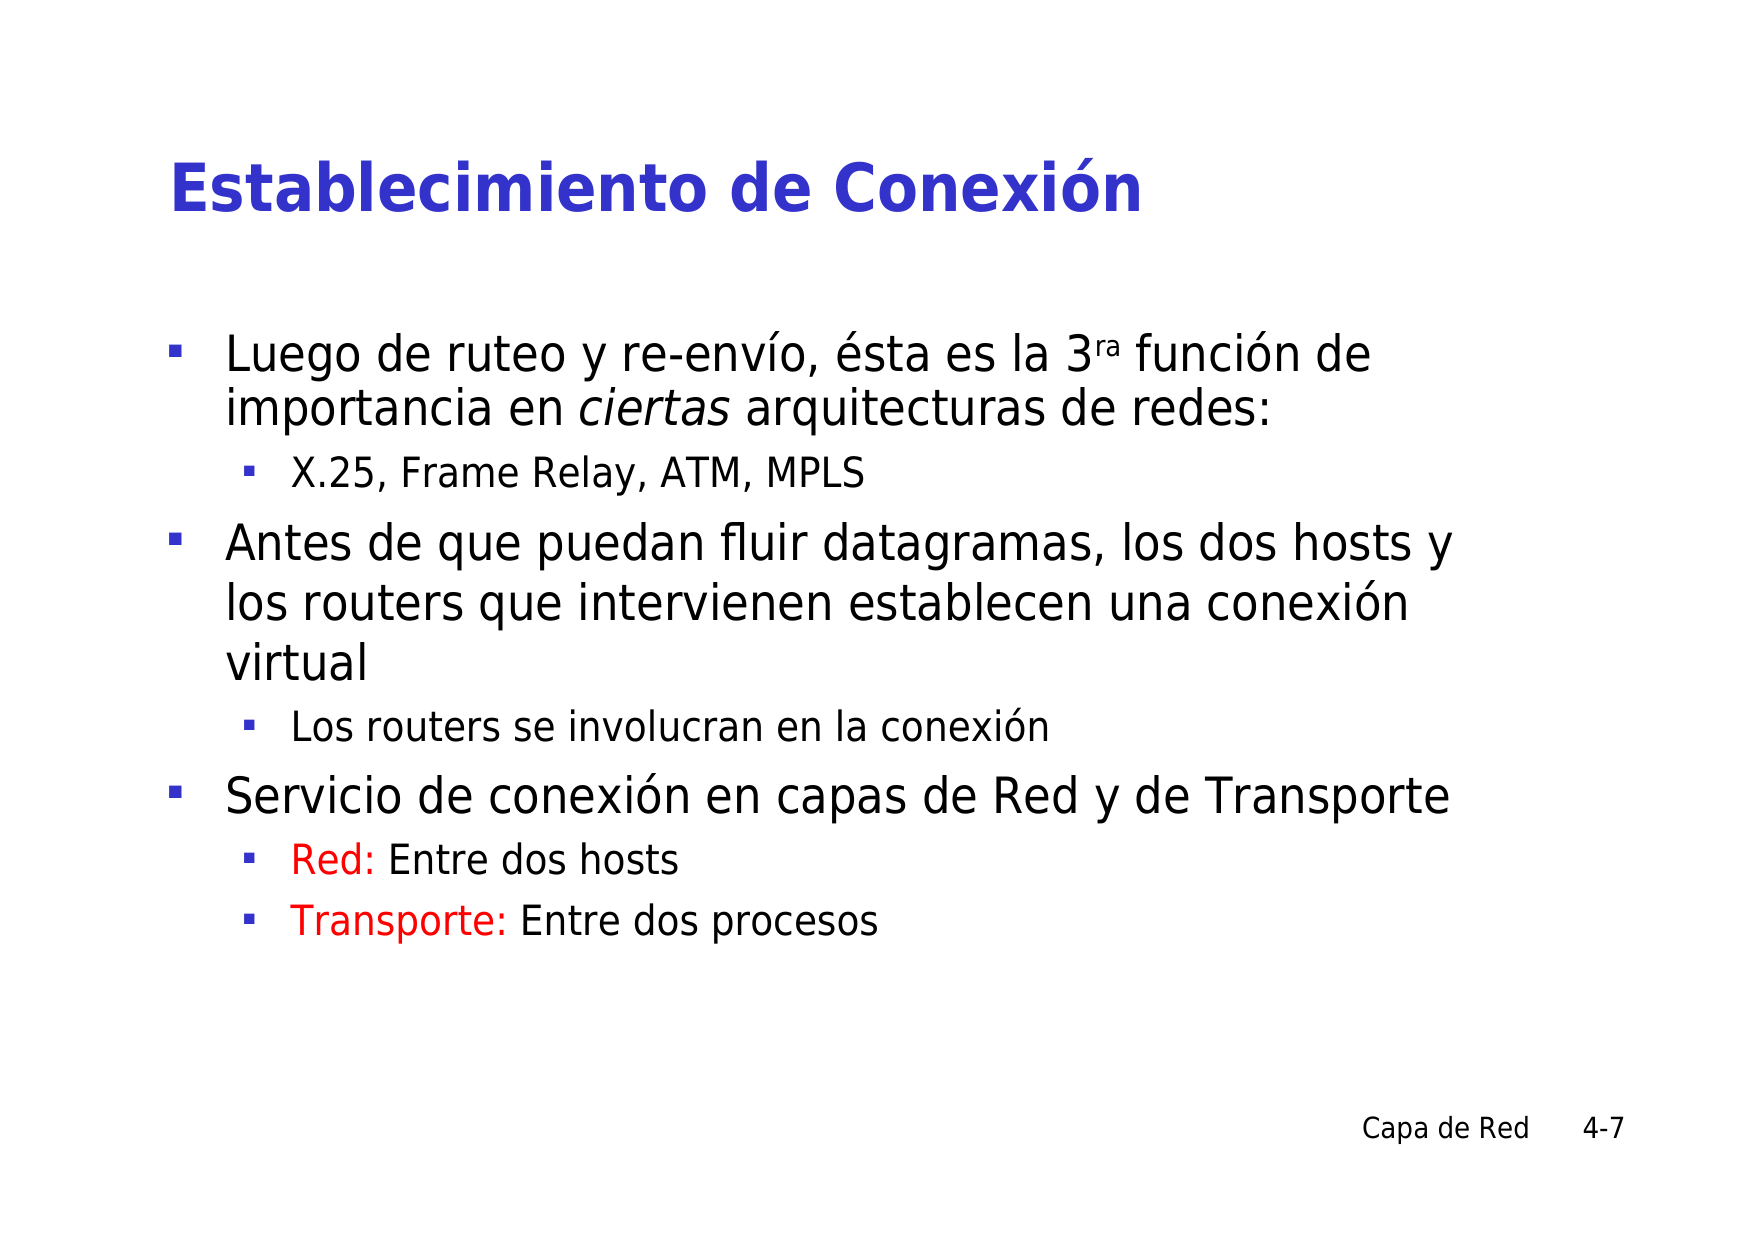

# Establecimiento de Conexión
Luego de ruteo y re-envío, ésta es la 3ra función de importancia en ciertas arquitecturas de redes:
X.25, Frame Relay, ATM, MPLS
Antes de que puedan fluir datagramas, los dos hosts y los routers que intervienen establecen una conexión virtual
Los routers se involucran en la conexión
Servicio de conexión en capas de Red y de Transporte
Red: Entre dos hosts
Transporte: Entre dos procesos